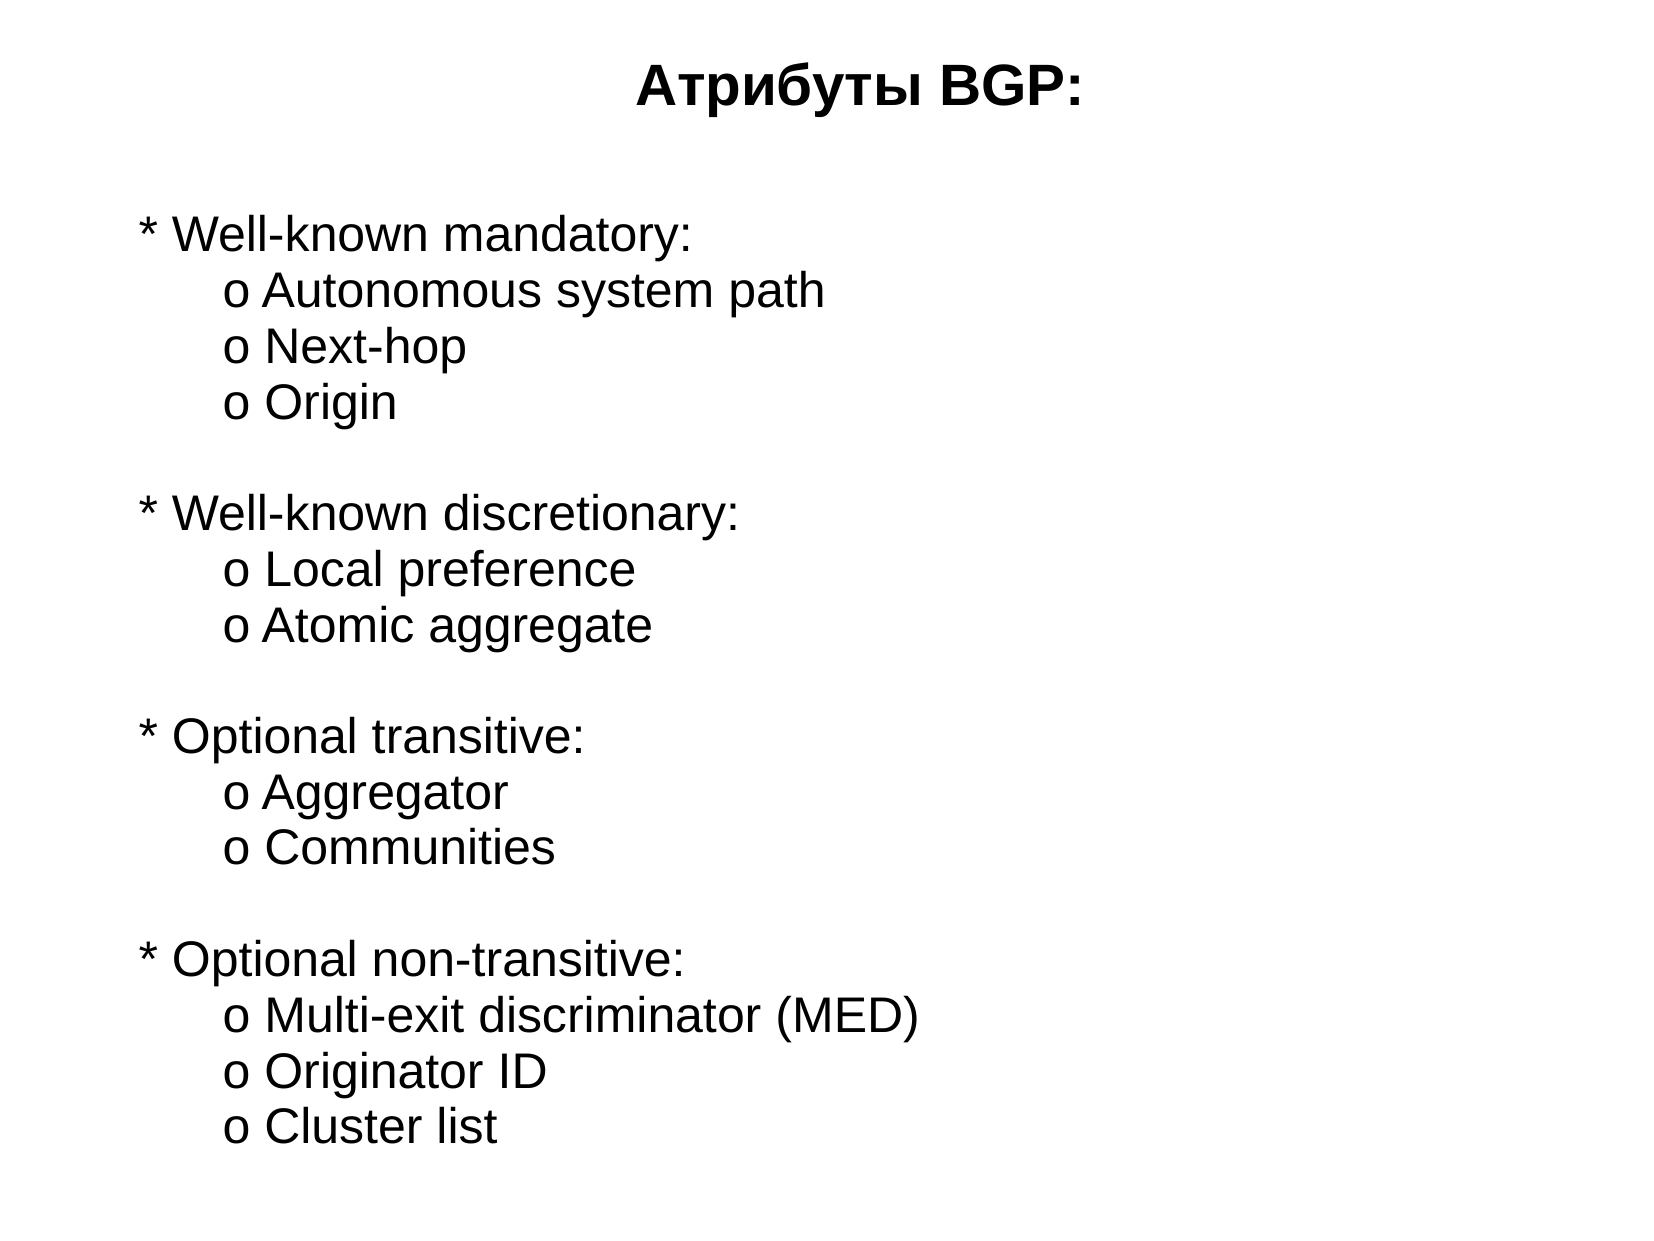

Атрибуты BGP:
# * Well-known mandatory:
 o Autonomous system path
 o Next-hop
 o Origin
 * Well-known discretionary:
 o Local preference
 o Atomic aggregate
 * Optional transitive:
 o Aggregator
 o Communities
 * Optional non-transitive:
 o Multi-exit discriminator (MED)
 o Originator ID
 o Cluster list